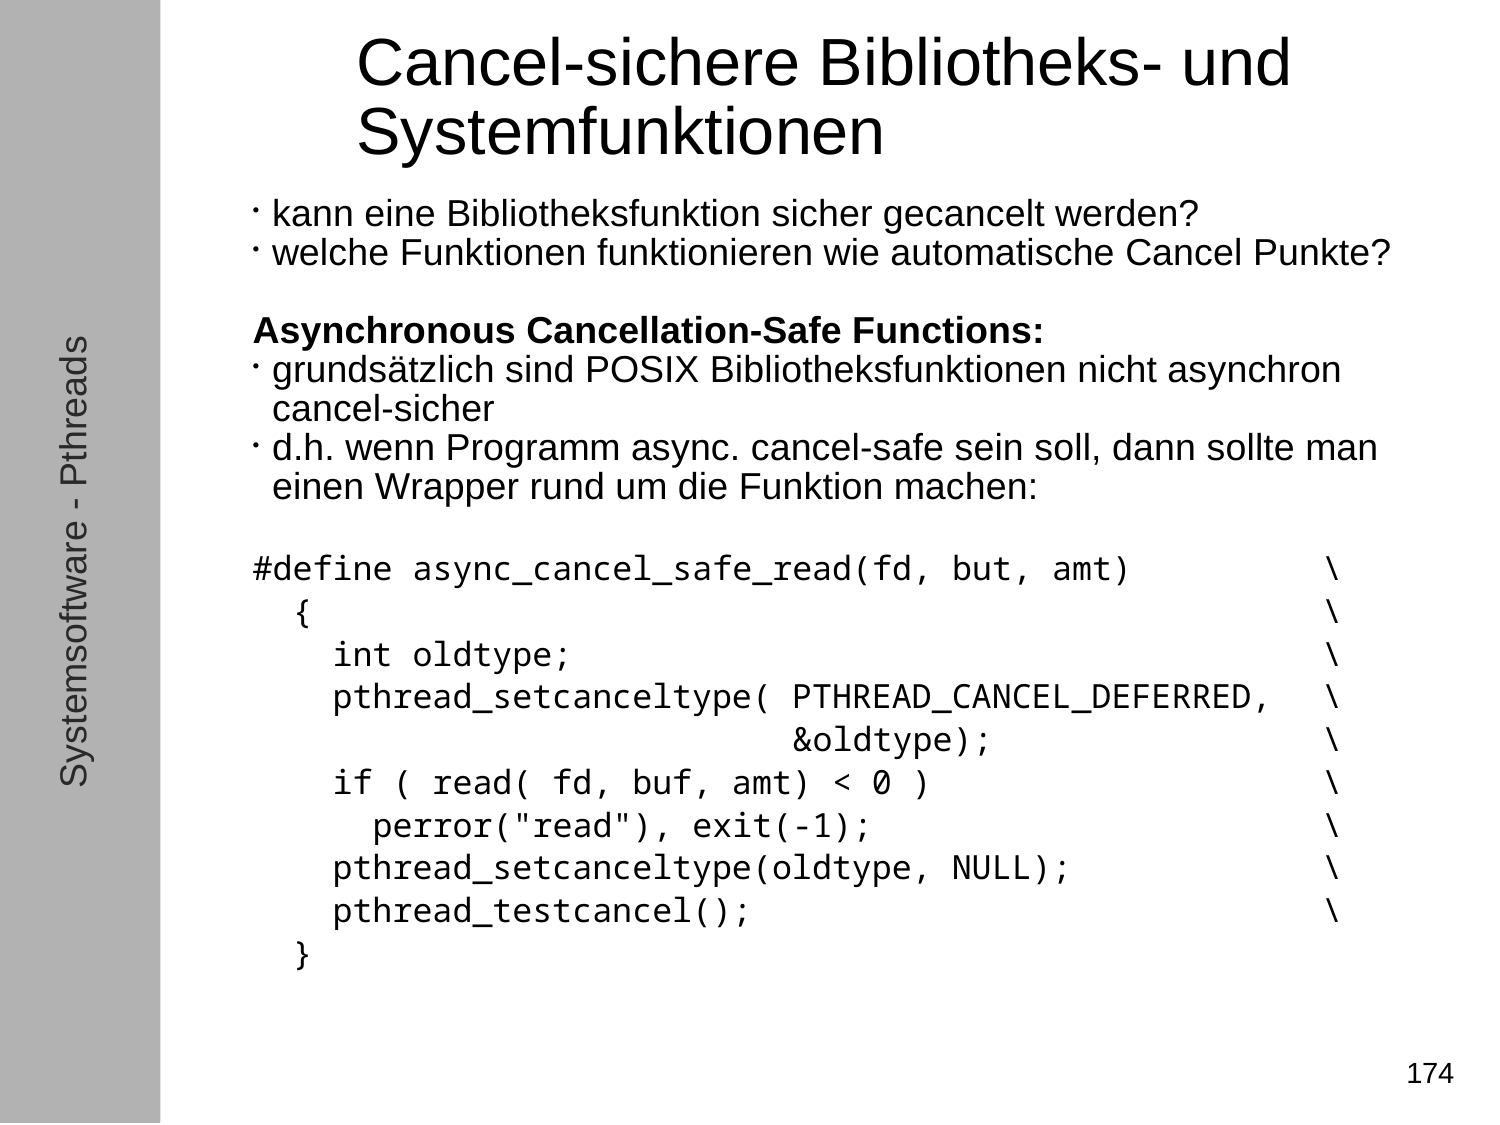

Cancel-sichere Bibliotheks- und
Systemfunktionen
kann eine Bibliotheksfunktion sicher gecancelt werden?
welche Funktionen funktionieren wie automatische Cancel Punkte?
Asynchronous Cancellation-Safe Functions:
grundsätzlich sind POSIX Bibliotheksfunktionen nicht asynchron cancel-sicher
d.h. wenn Programm async. cancel-safe sein soll, dann sollte man einen Wrapper rund um die Funktion machen:
#define async_cancel_safe_read(fd, but, amt)			\
 { 														\
 int oldtype;										\
 pthread_setcanceltype( PTHREAD_CANCEL_DEFERRED,	\
 &oldtype);					\
 if ( read( fd, buf, amt) < 0 )						\
 perror("read"), exit(-1);						\
 pthread_setcanceltype(oldtype, NULL);				\
 pthread_testcancel(); 								\
 }
Systemsoftware - Pthreads